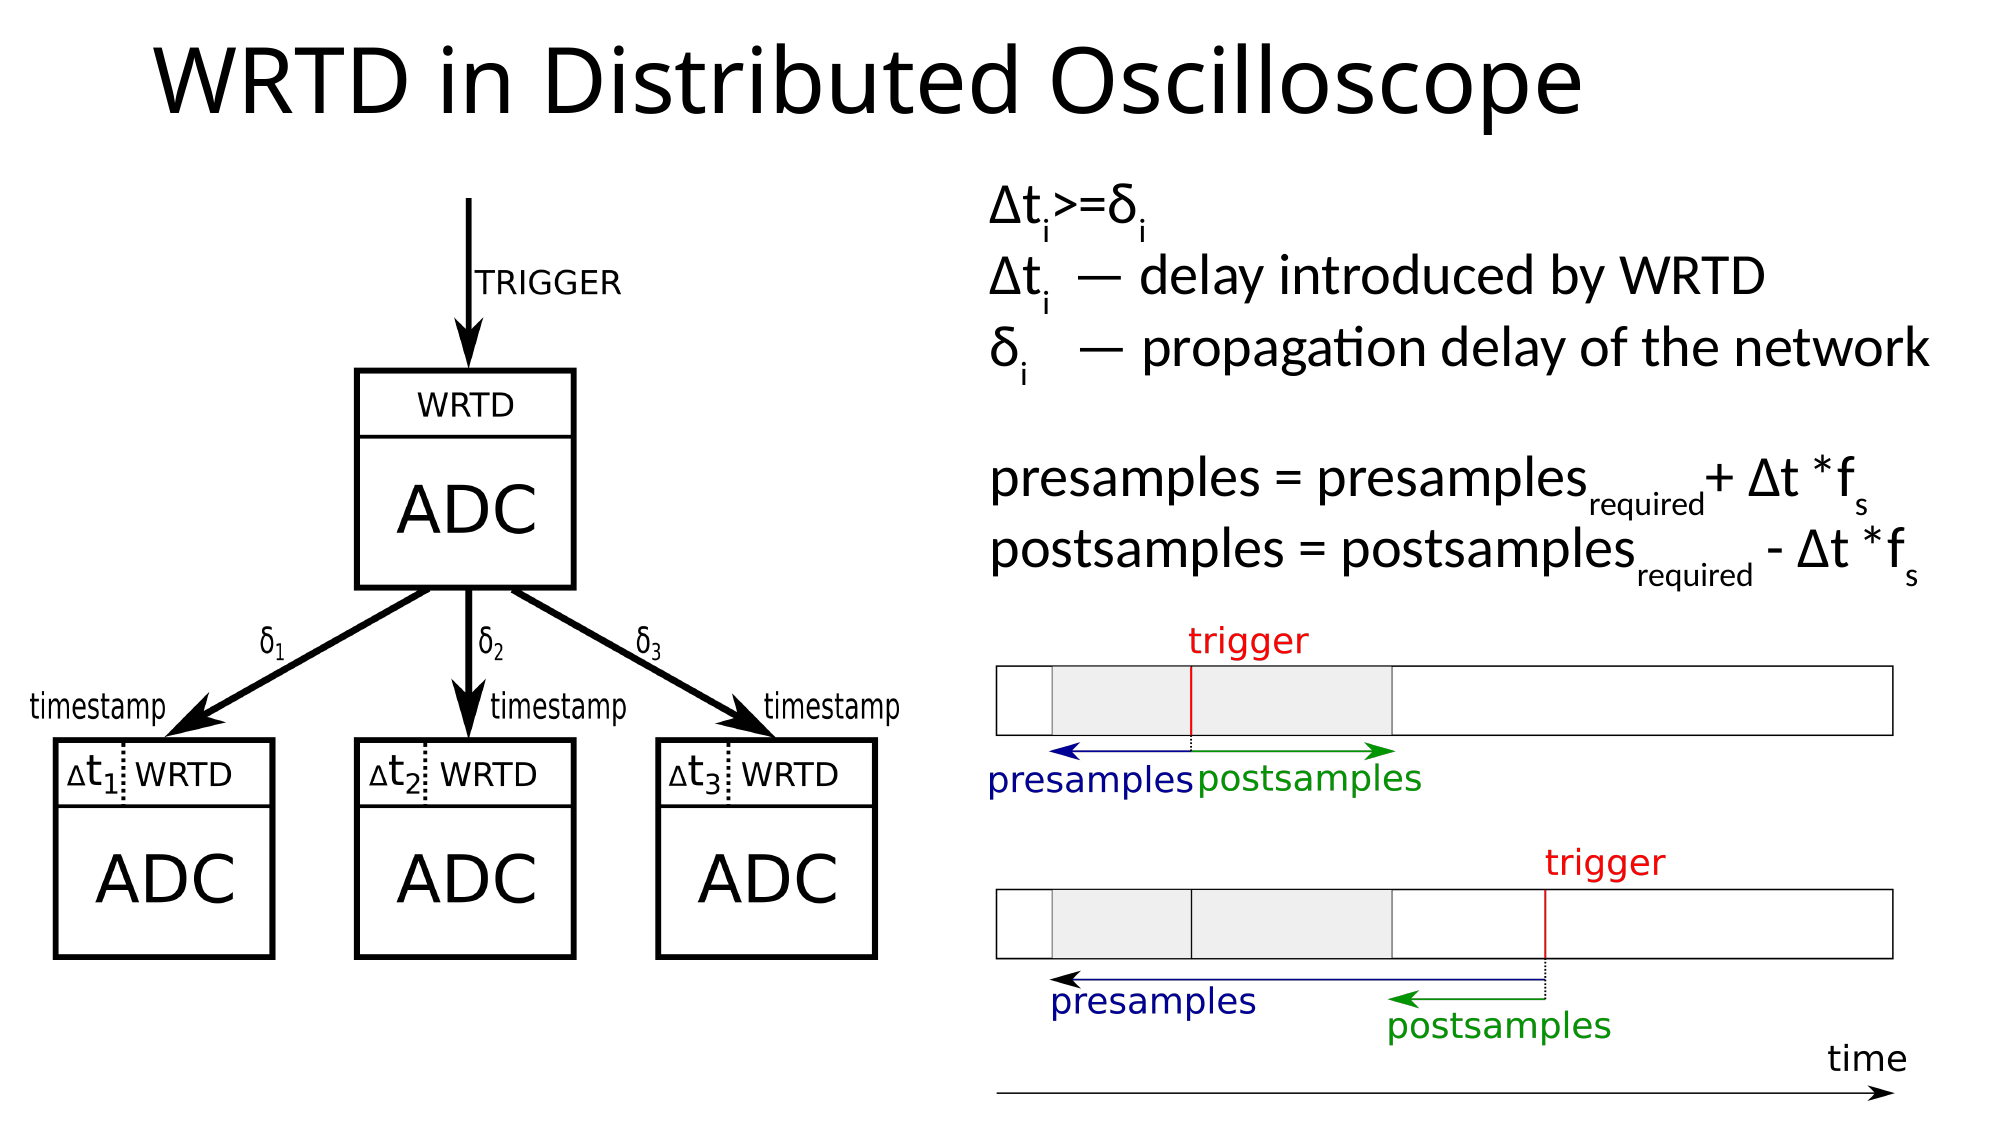

# WRTD in Distributed Oscilloscope
∆ti>=δi
∆ti — delay introduced by WRTD
δi — propagation delay of the network
presamples = presamplesrequired+ ∆t *fs
postsamples = postsamplesrequired - ∆t *fs